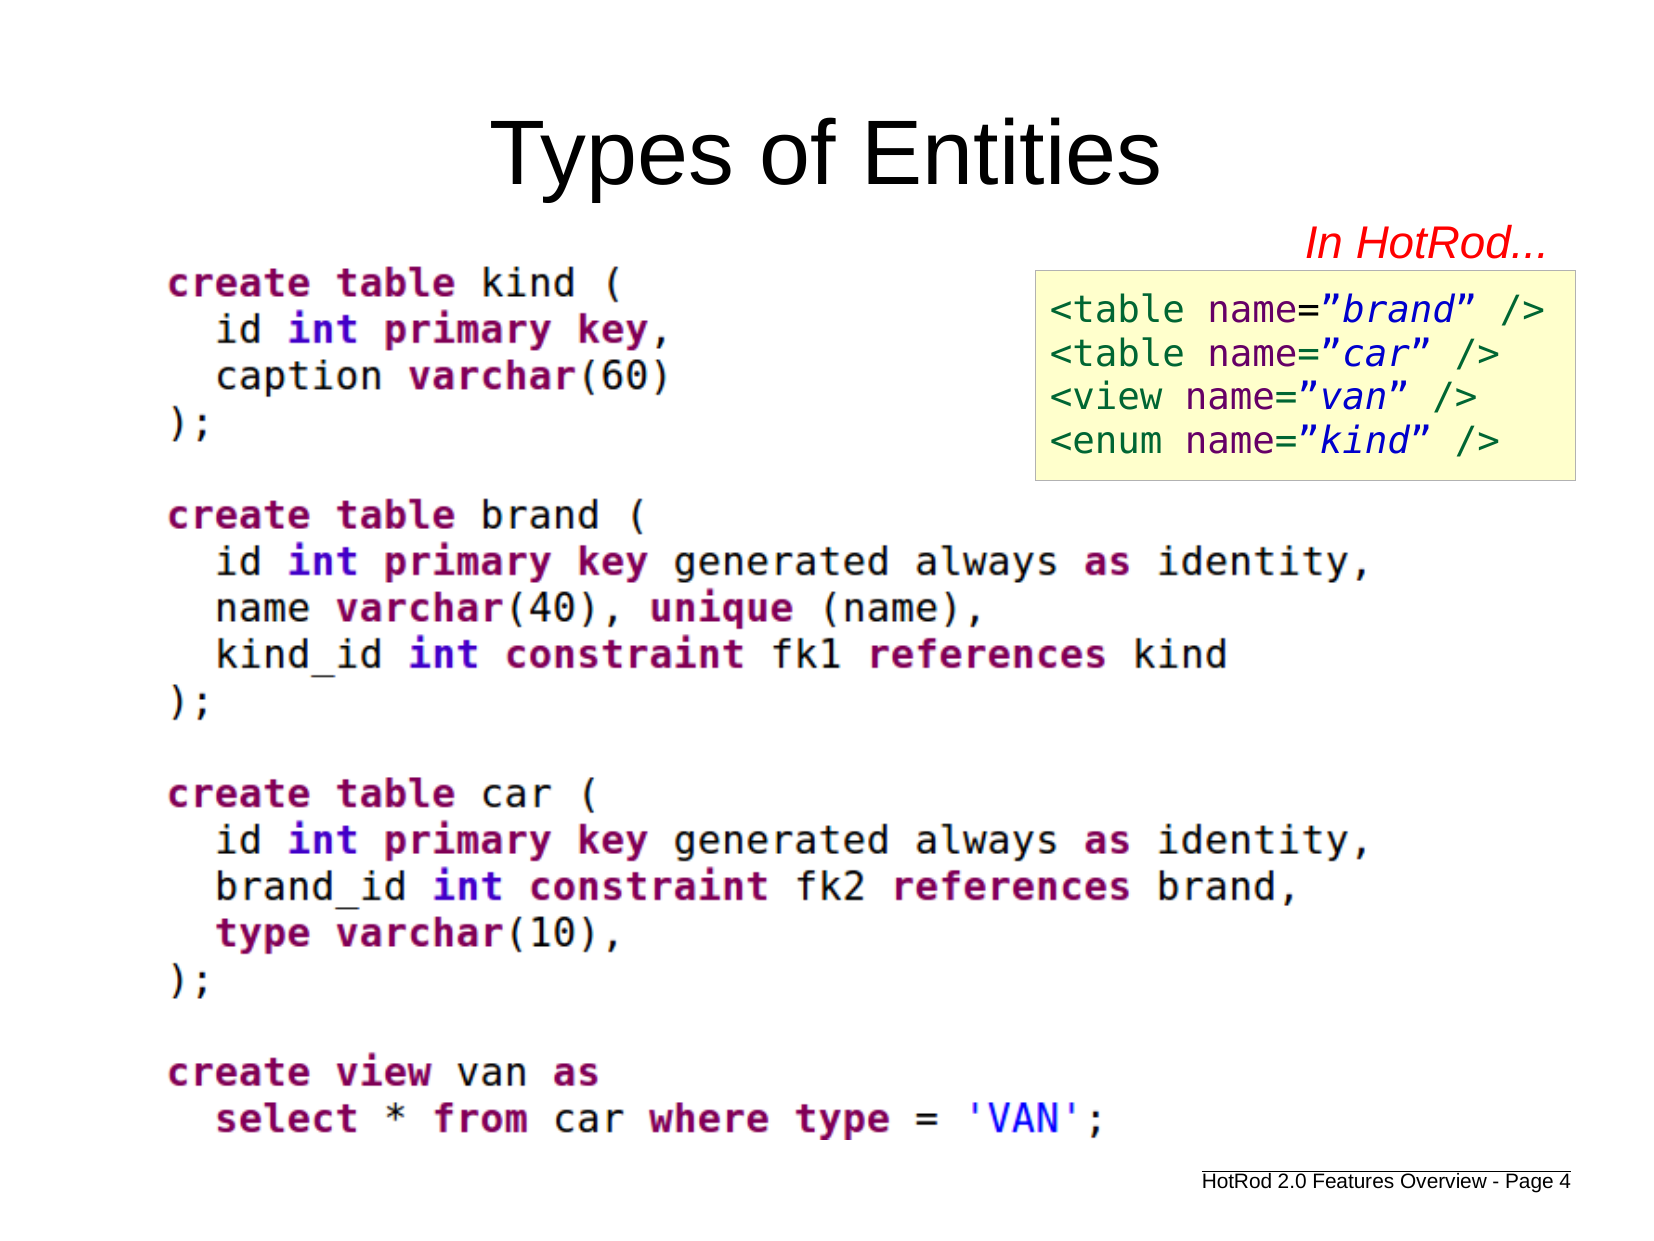

# Types of Entities
In HotRod...
<table name=”brand” />
<table name=”car” />
<view name=”van” />
<enum name=”kind” />
4